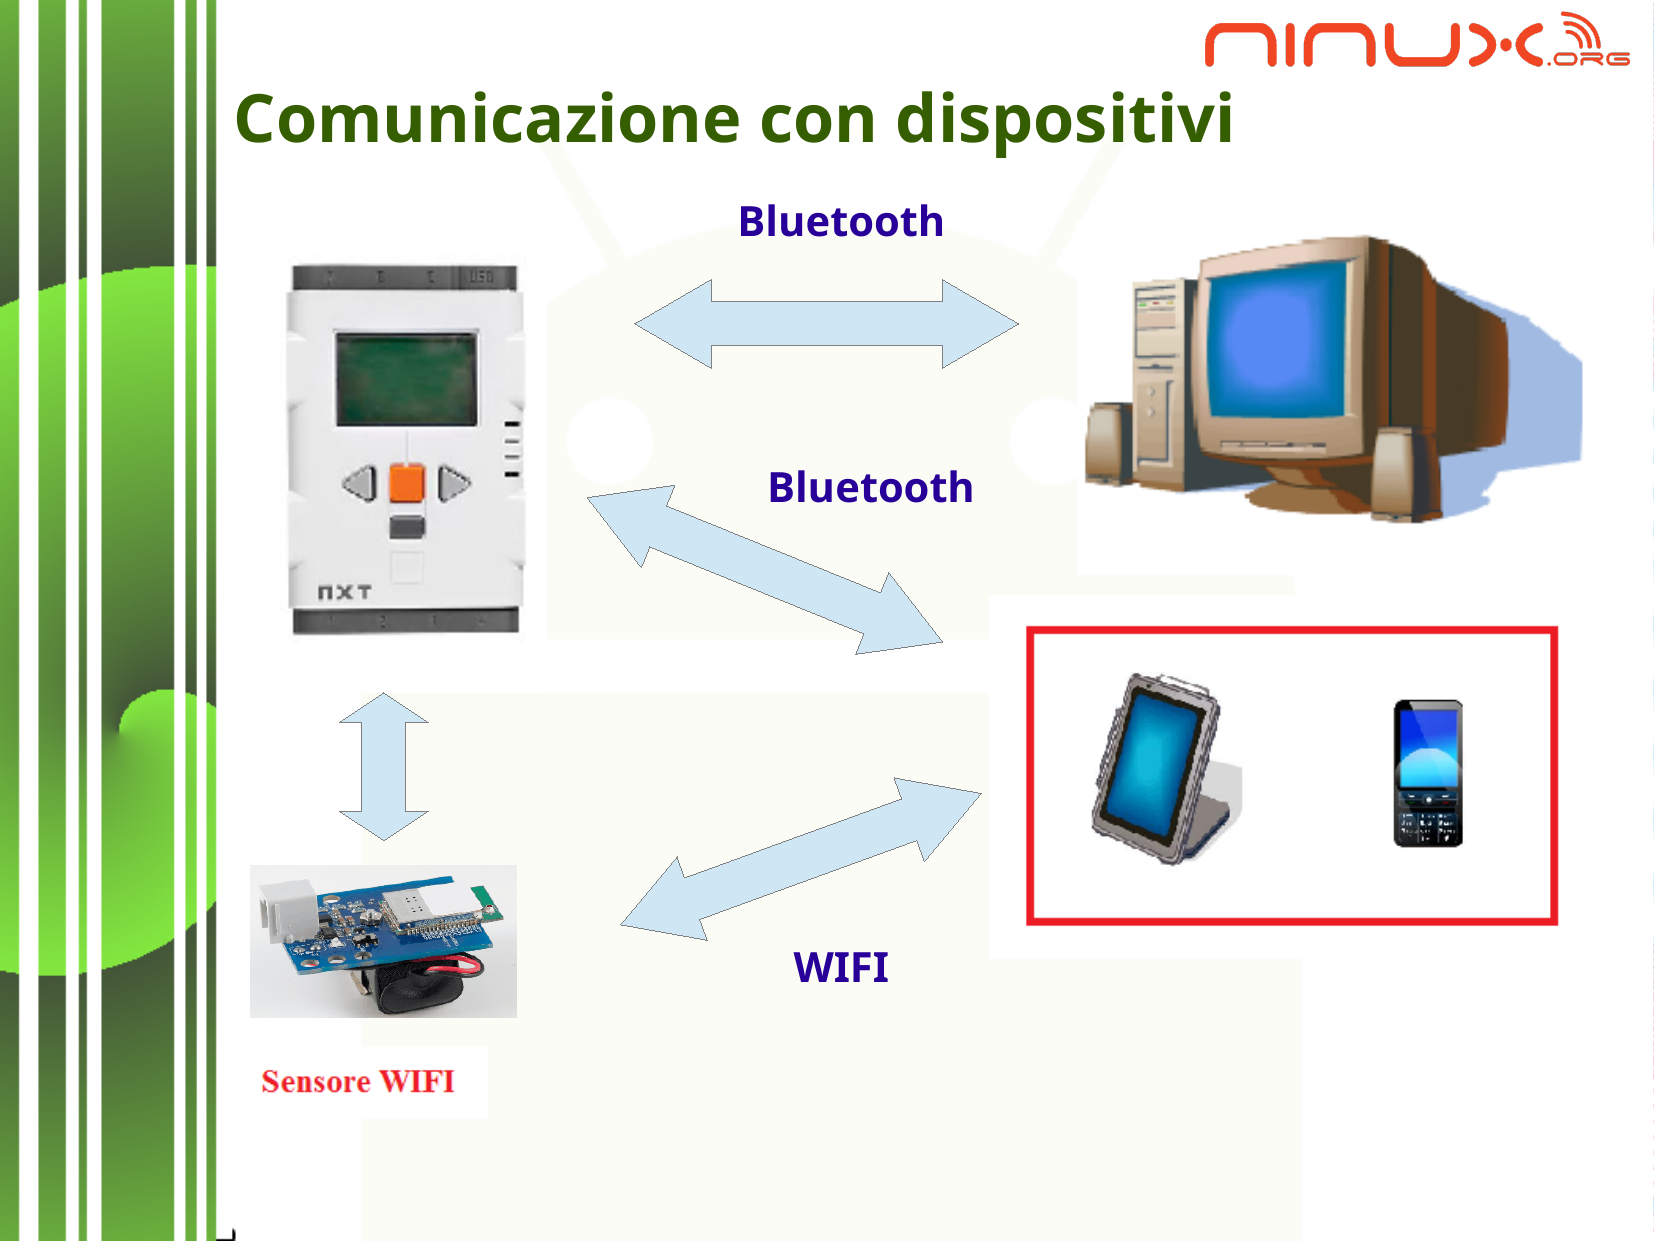

# Comunicazione con dispositivi
Bluetooth
Bluetooth
WIFI